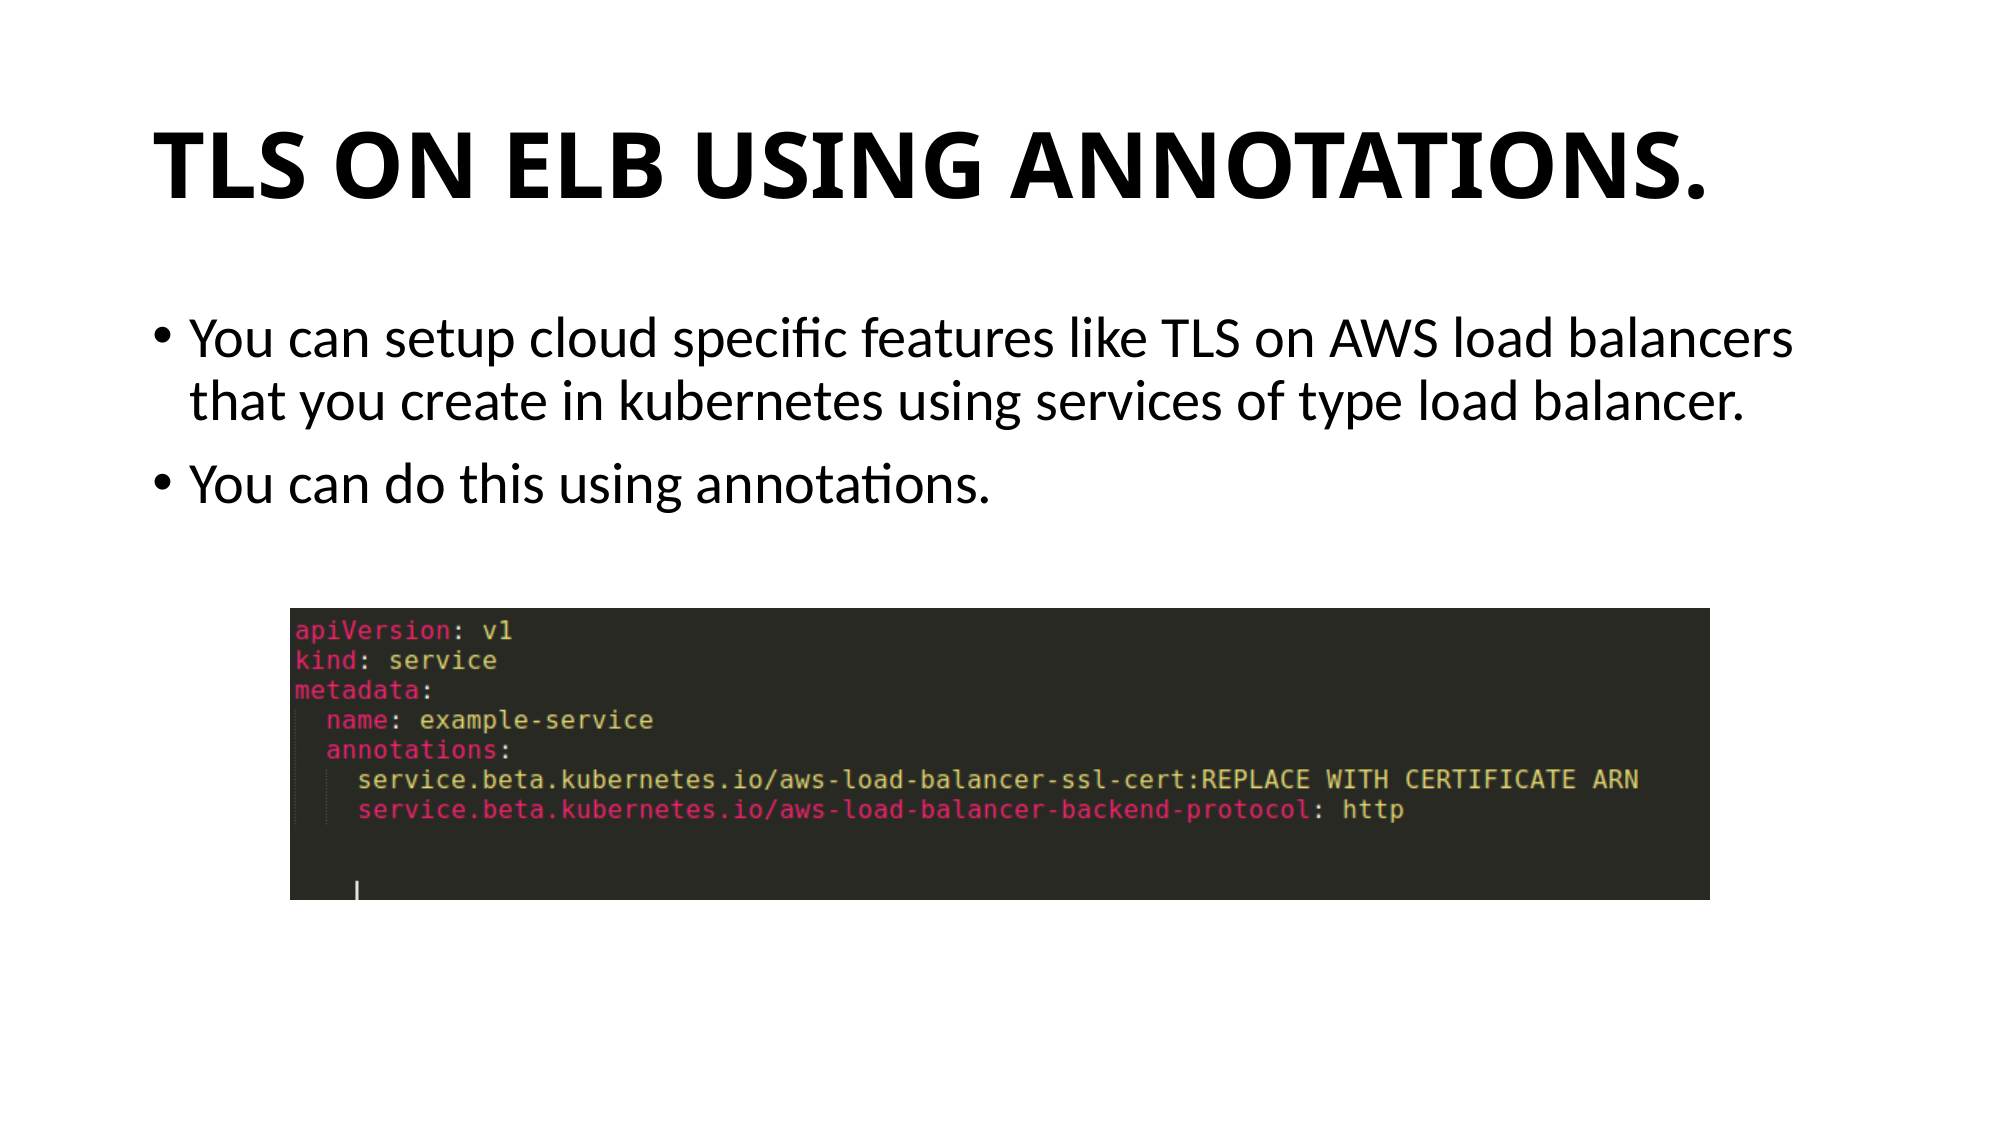

# TLS ON ELB USING ANNOTATIONS.
You can setup cloud specific features like TLS on AWS load balancers that you create in kubernetes using services of type load balancer.
You can do this using annotations.